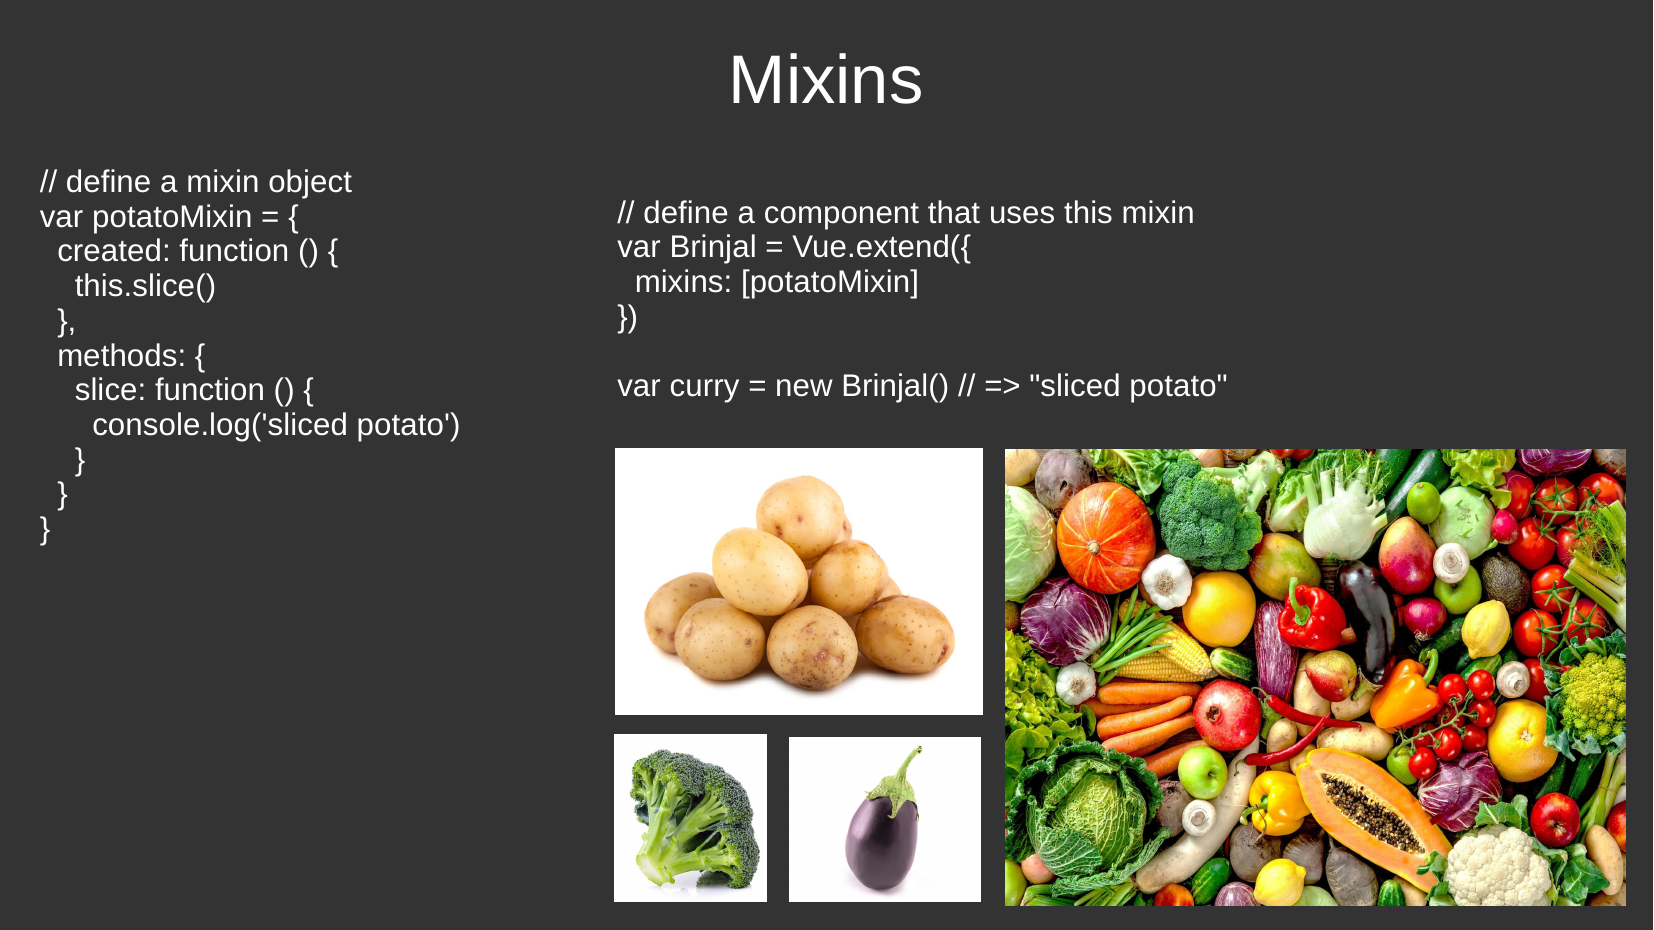

# Mixins
// define a mixin object
var potatoMixin = {
 created: function () {
 this.slice()
 },
 methods: {
 slice: function () {
 console.log('sliced potato')
 }
 }
}
// define a component that uses this mixin
var Brinjal = Vue.extend({
 mixins: [potatoMixin]
})
var curry = new Brinjal() // => "sliced potato"